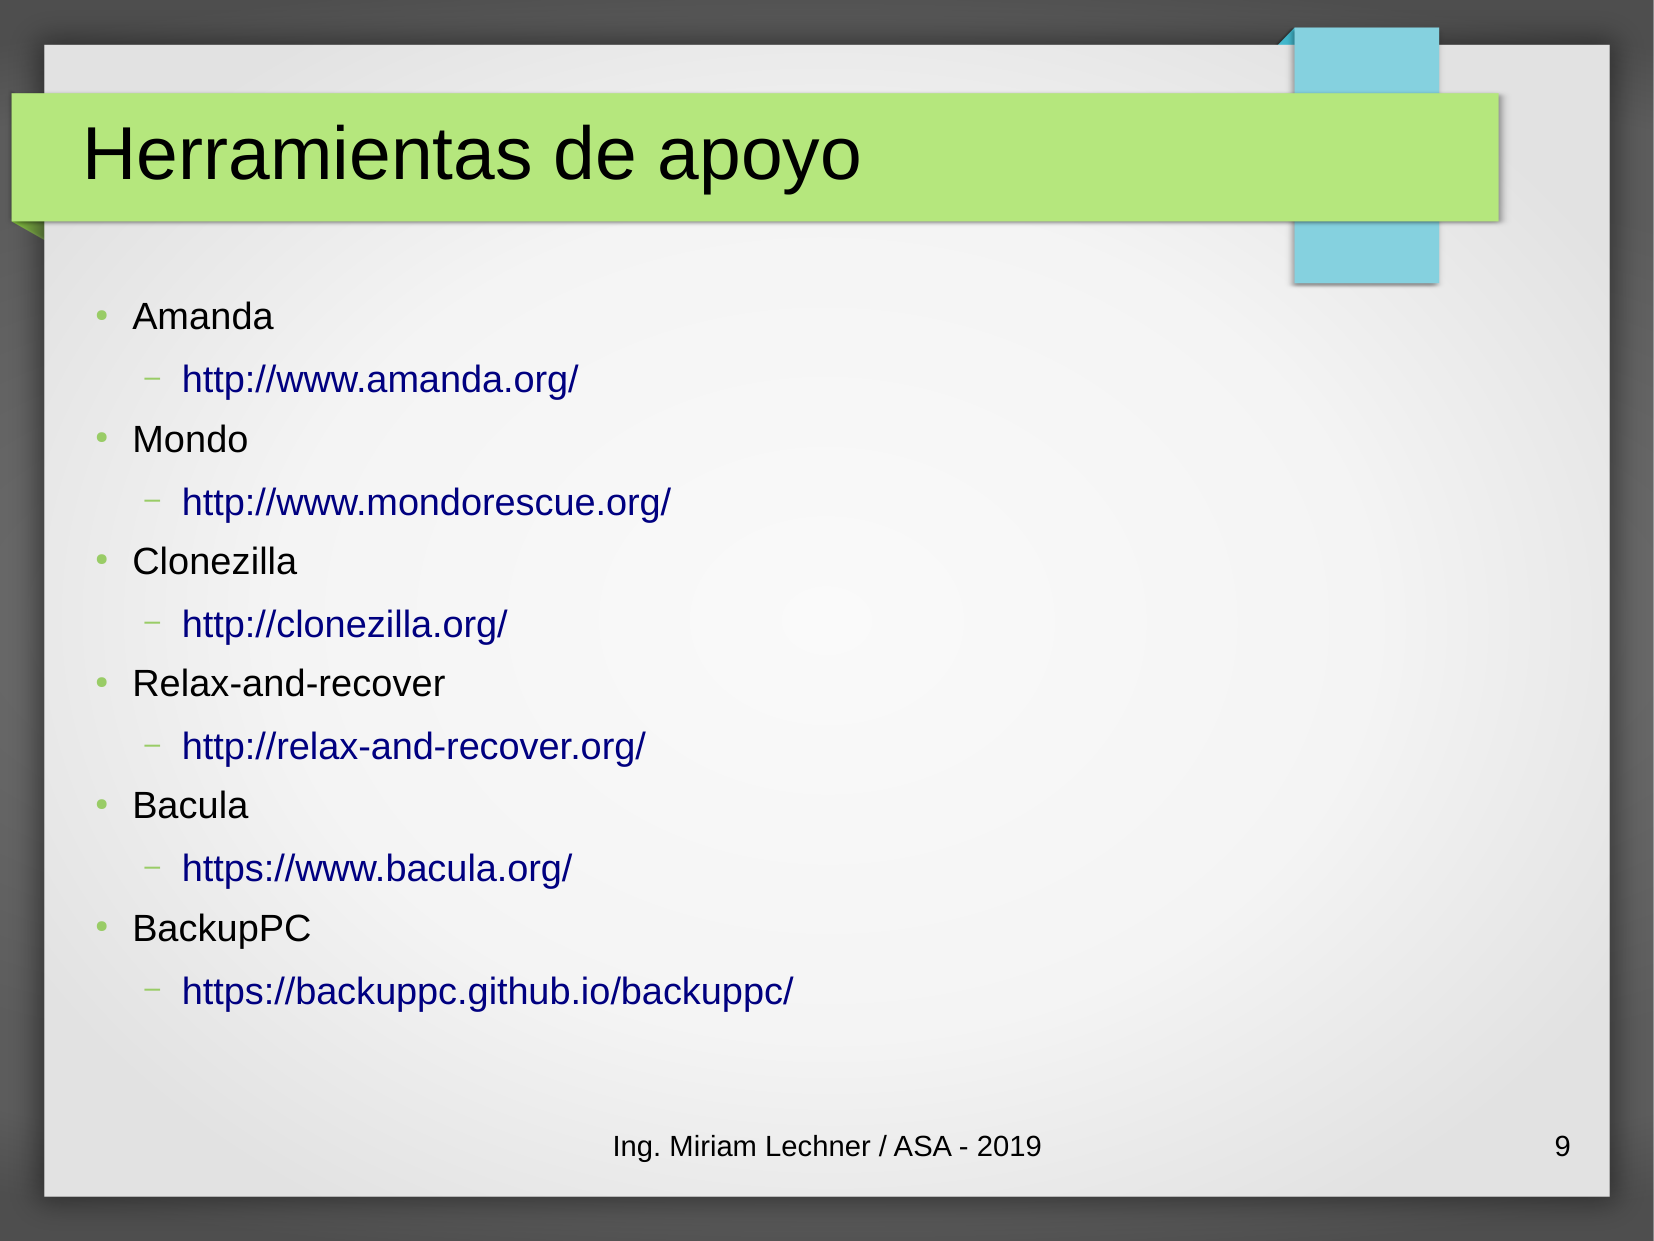

# Herramientas de apoyo
Amanda
http://www.amanda.org/
Mondo
http://www.mondorescue.org/
Clonezilla
http://clonezilla.org/
Relax-and-recover
http://relax-and-recover.org/
Bacula
https://www.bacula.org/
BackupPC
https://backuppc.github.io/backuppc/
Ing. Miriam Lechner / ASA - 2019
9